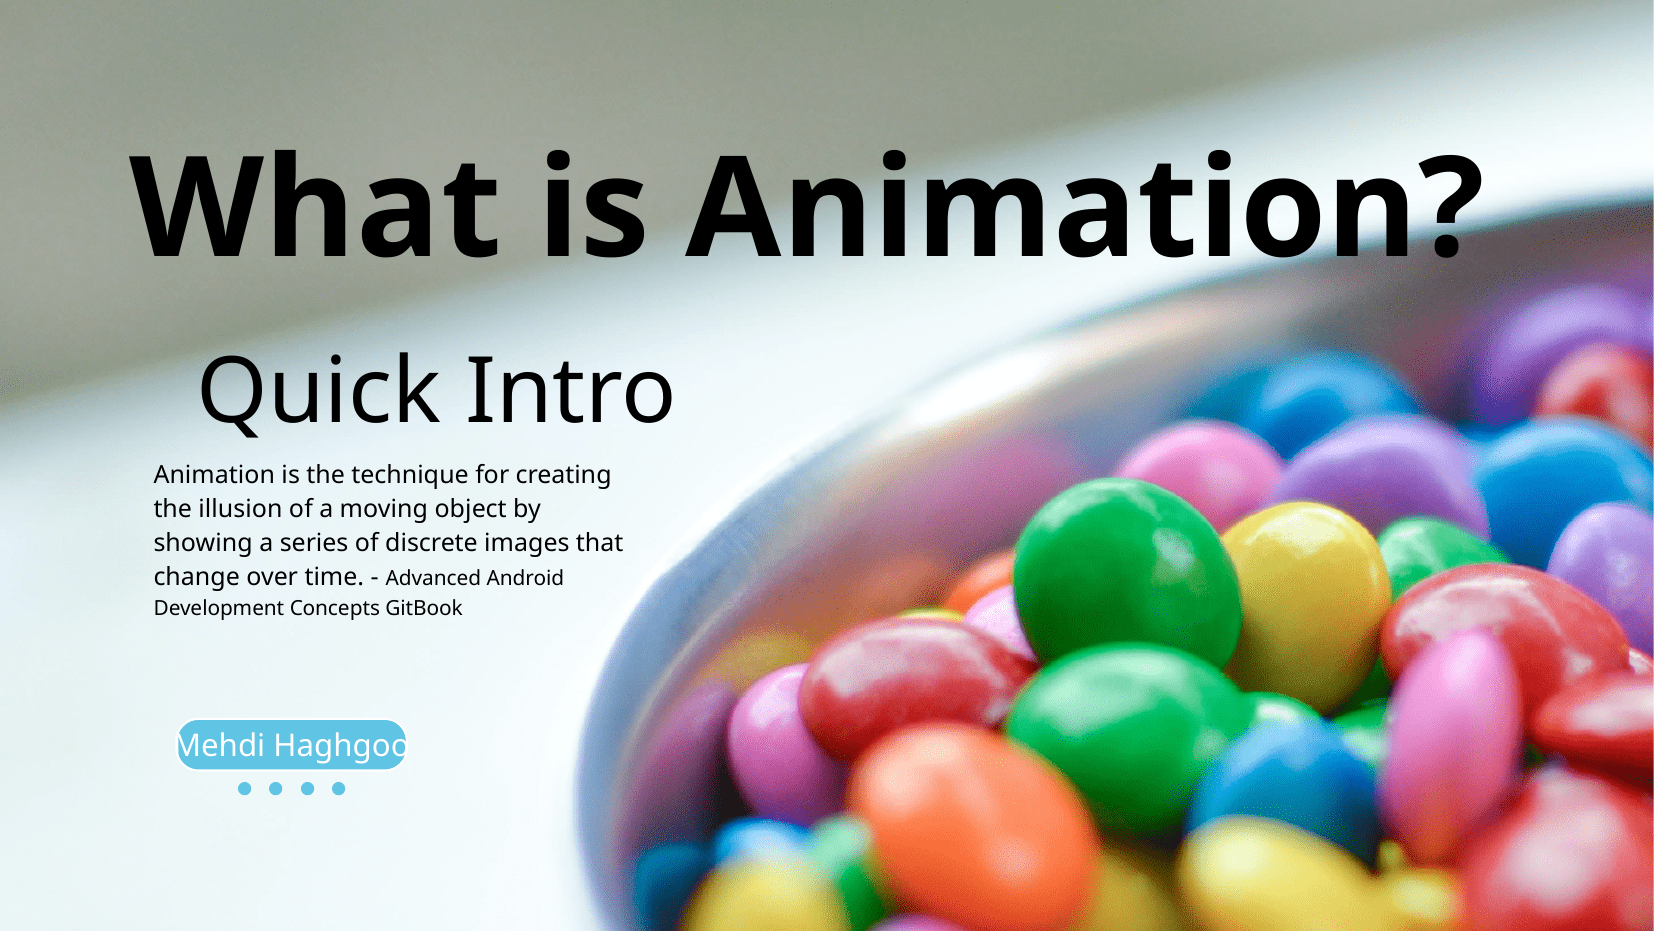

What is Animation?
Quick Intro
# Animation is the technique for creating the illusion of a moving object by showing a series of discrete images that change over time. - Advanced Android Development Concepts GitBook
Mehdi Haghgoo